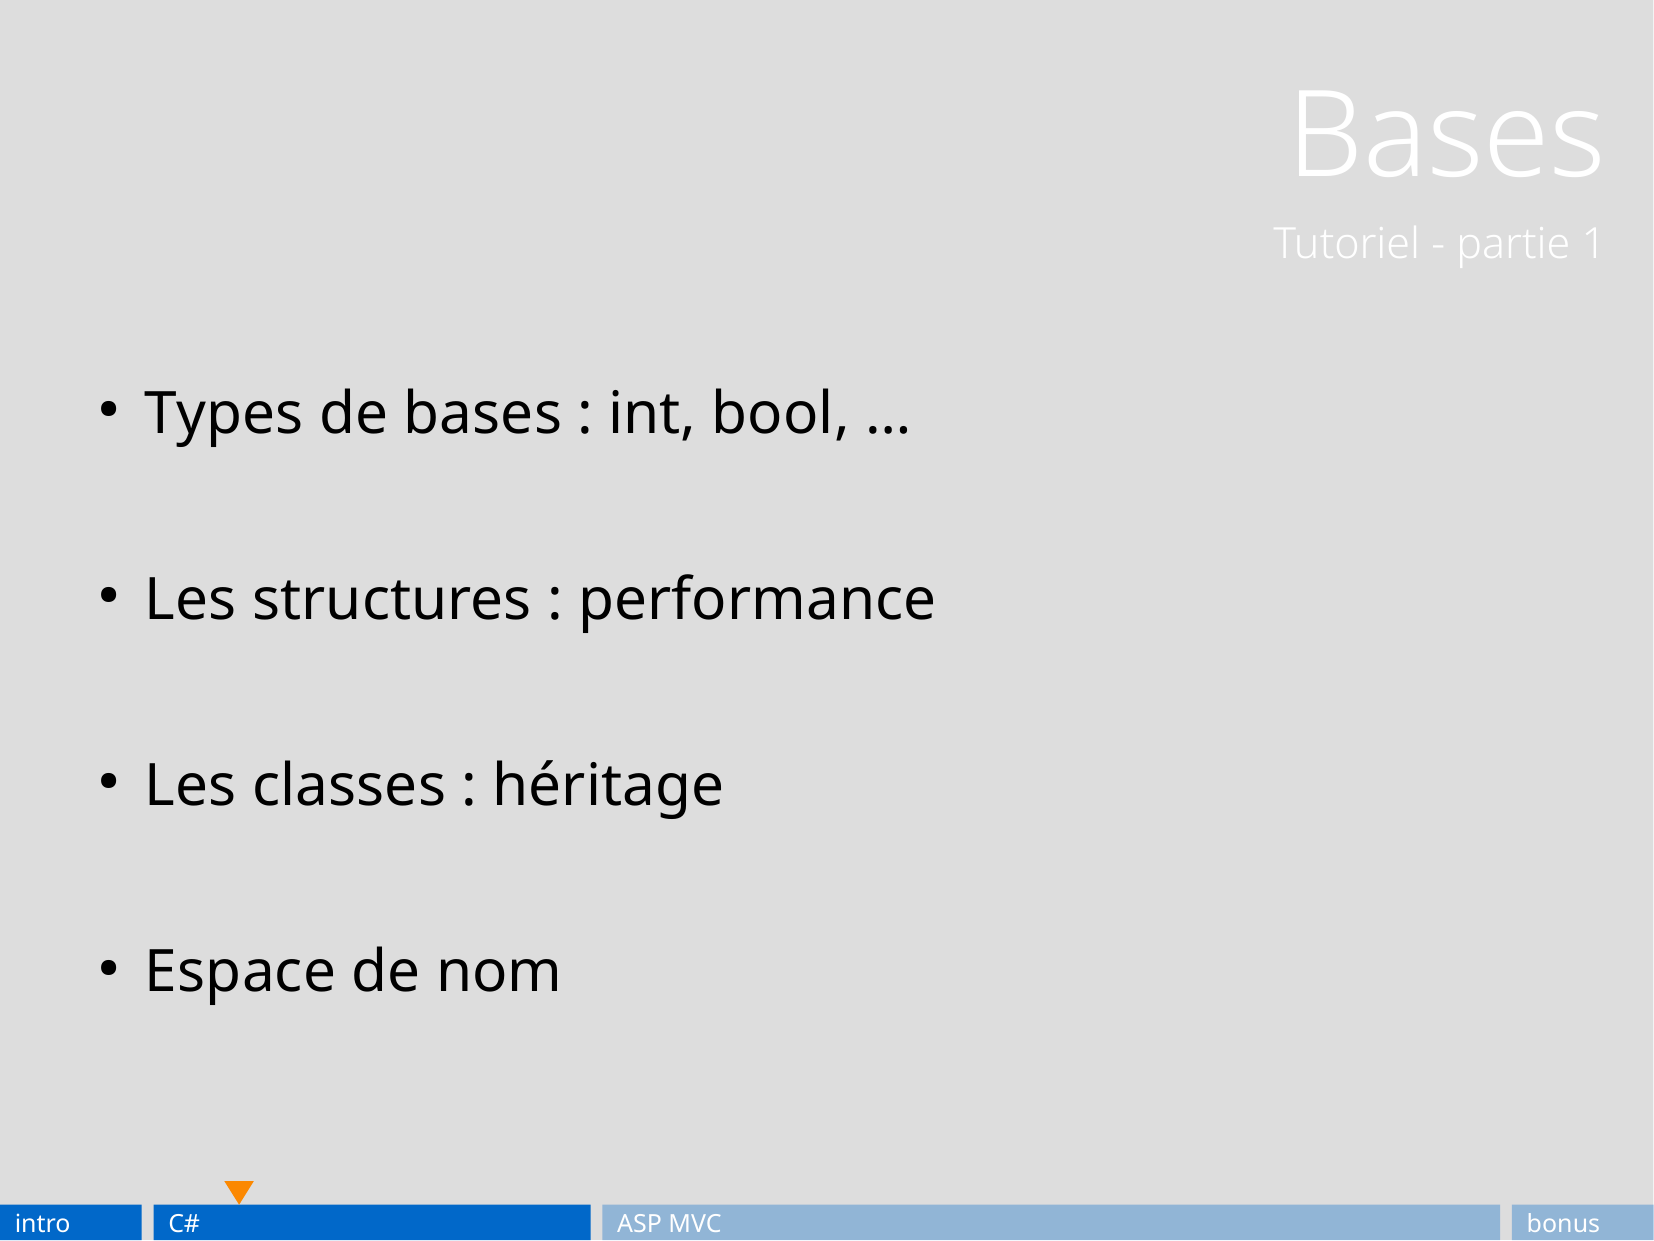

# Bases
Tutoriel - partie 1
Types de bases : int, bool, …
Les structures : performance
Les classes : héritage
Espace de nom
intro
C#
ASP MVC
bonus